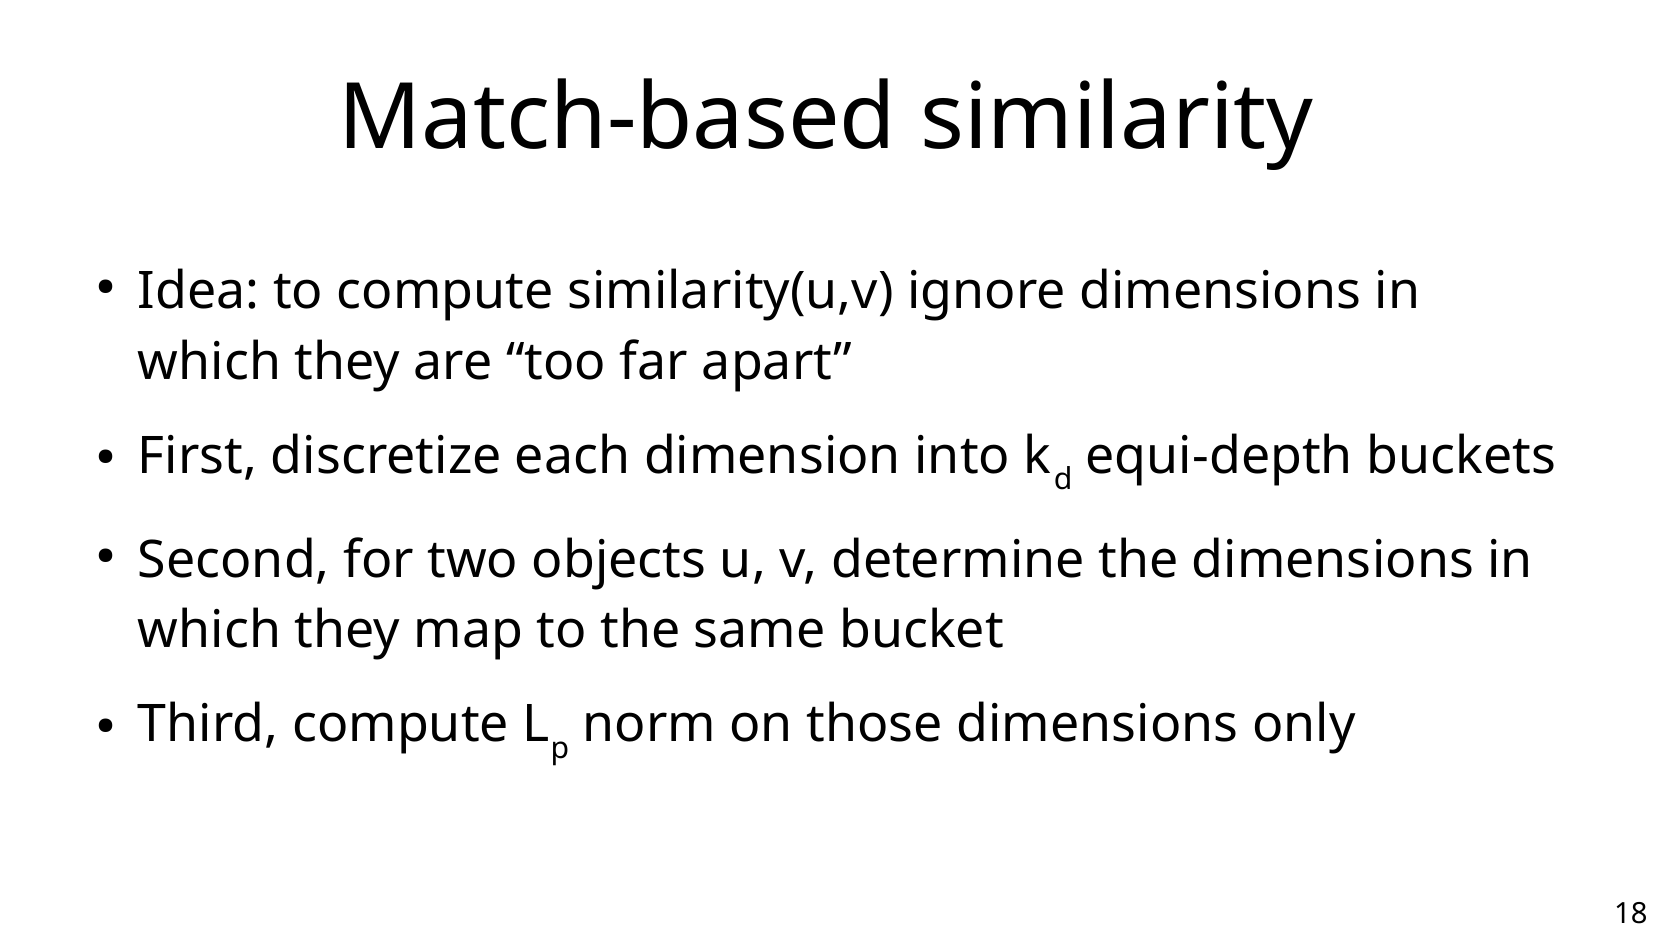

# Match-based similarity
Idea: to compute similarity(u,v) ignore dimensions in which they are “too far apart”
First, discretize each dimension into kd equi-depth buckets
Second, for two objects u, v, determine the dimensions in which they map to the same bucket
Third, compute Lp norm on those dimensions only
18